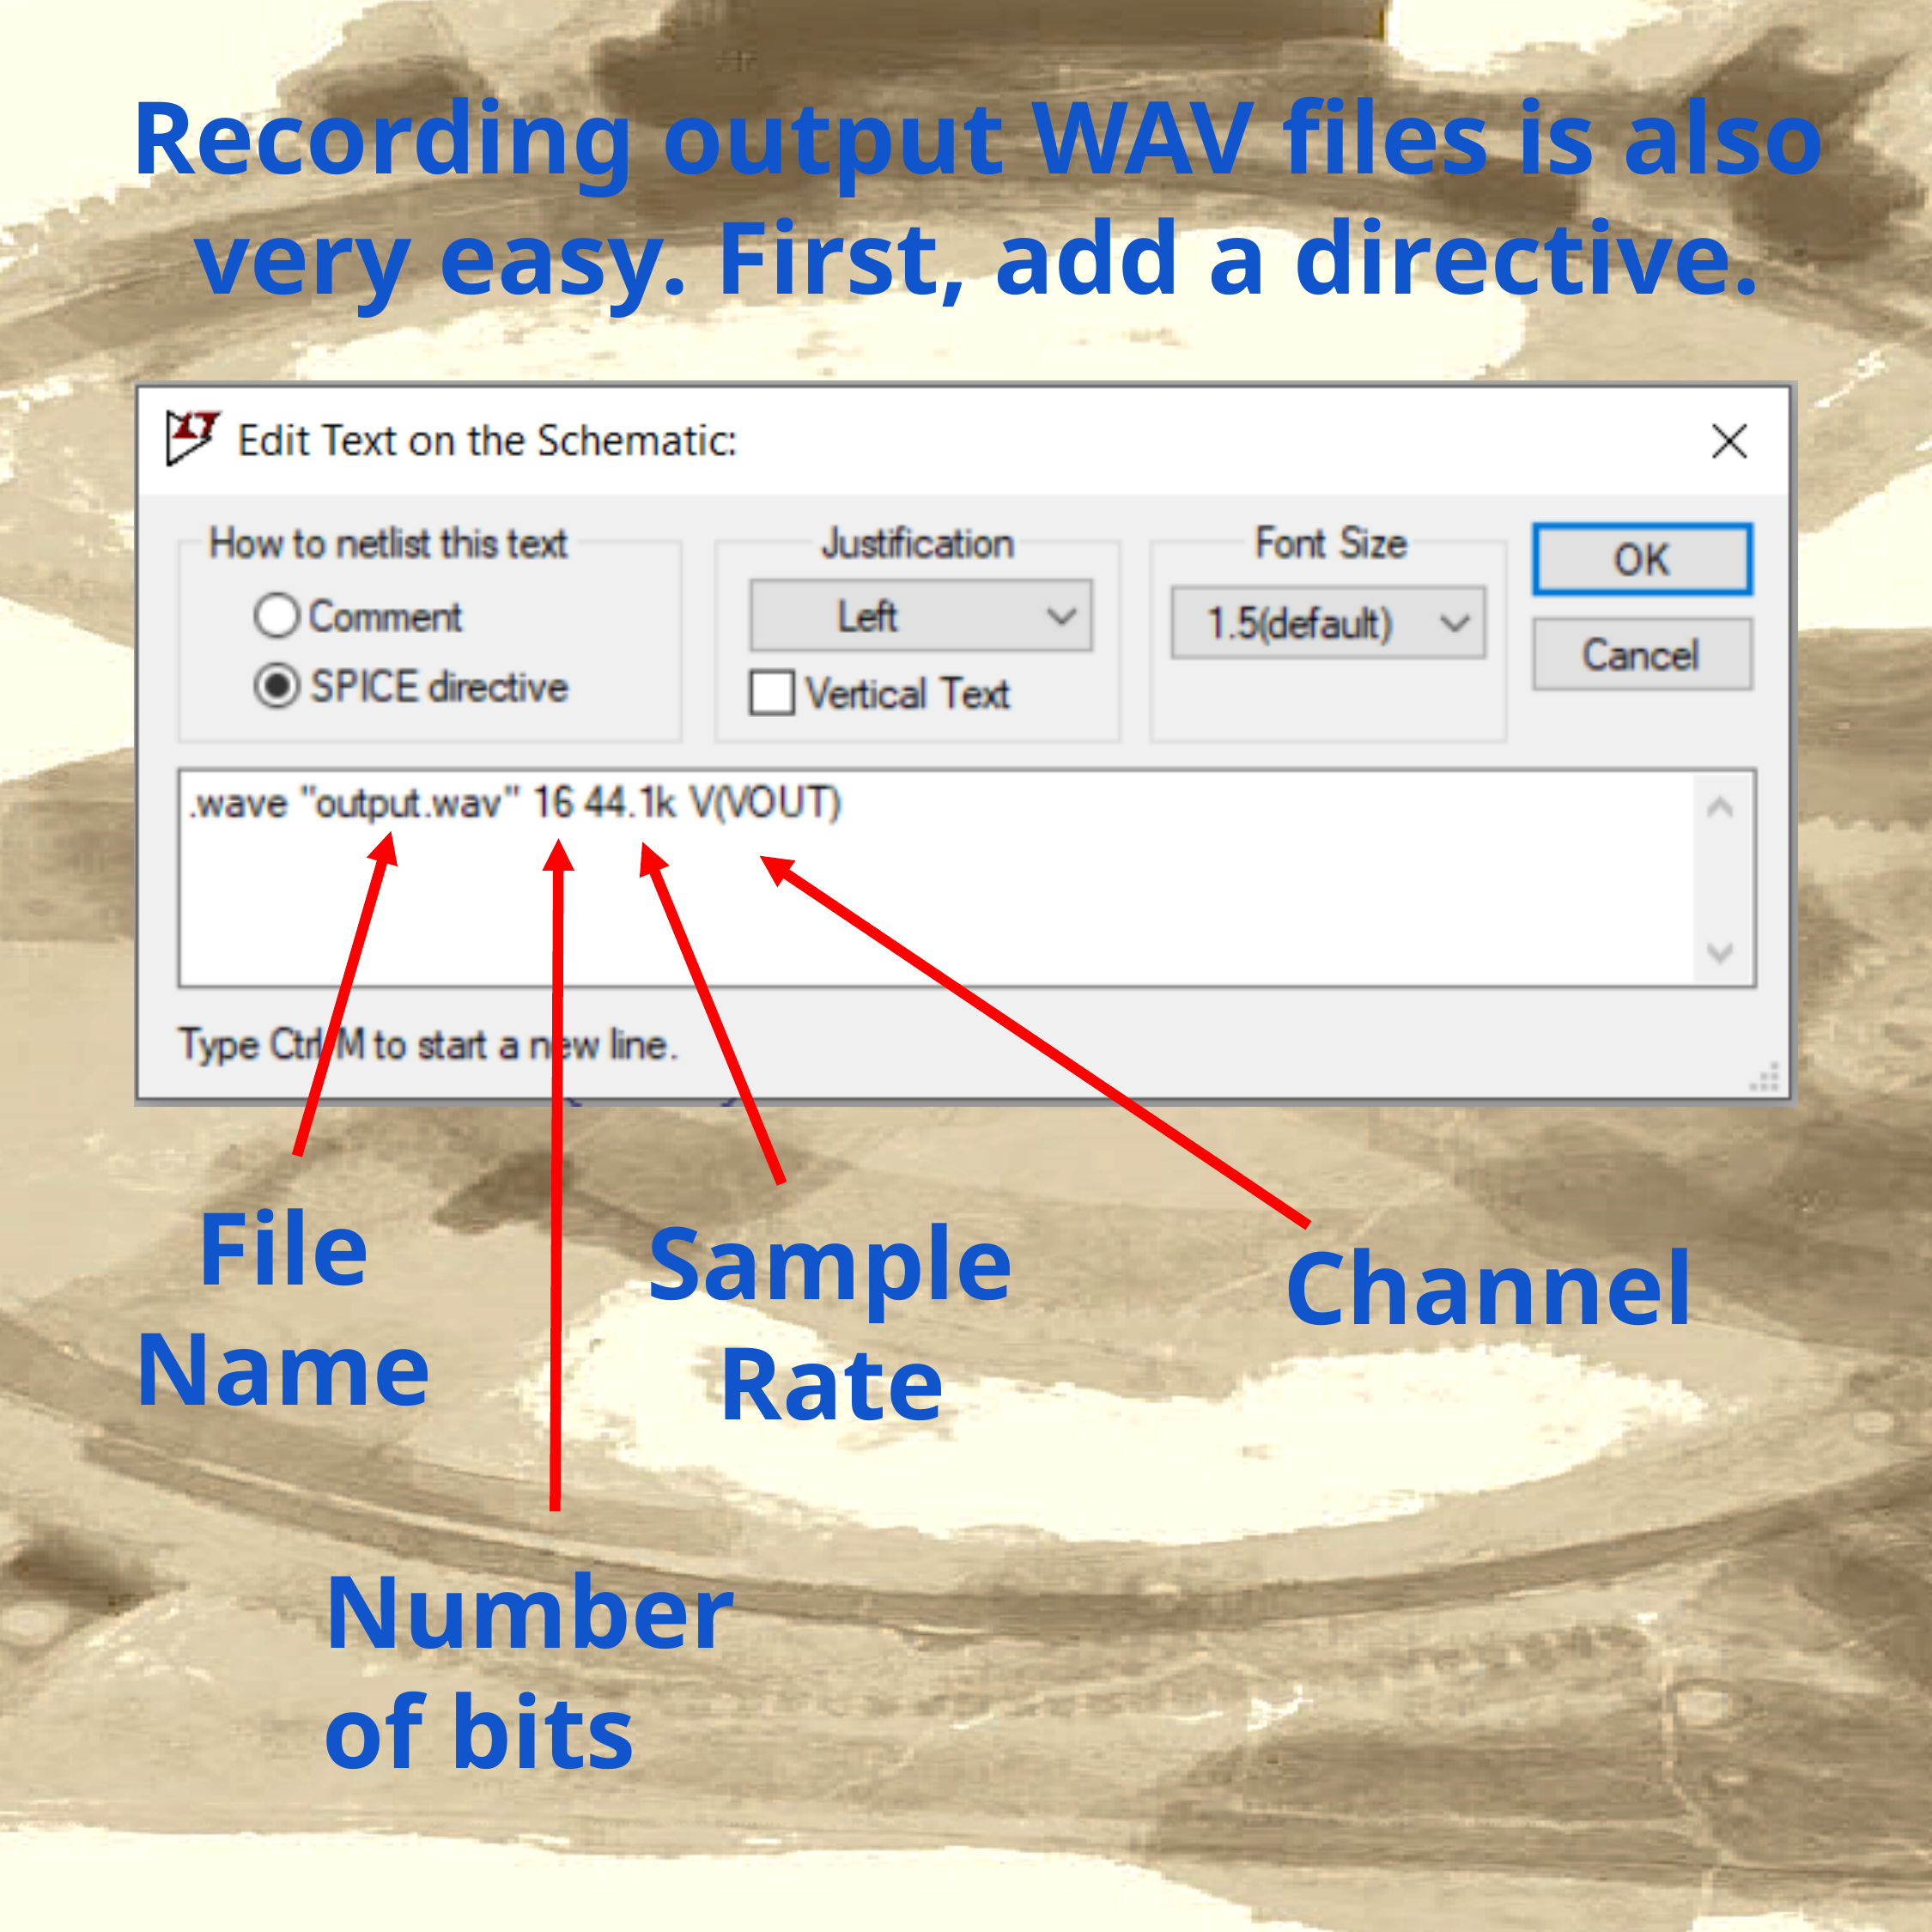

Recording output WAV files is also very easy. First, add a directive.
File
Name
Sample
Rate
Channel
Number
of bits